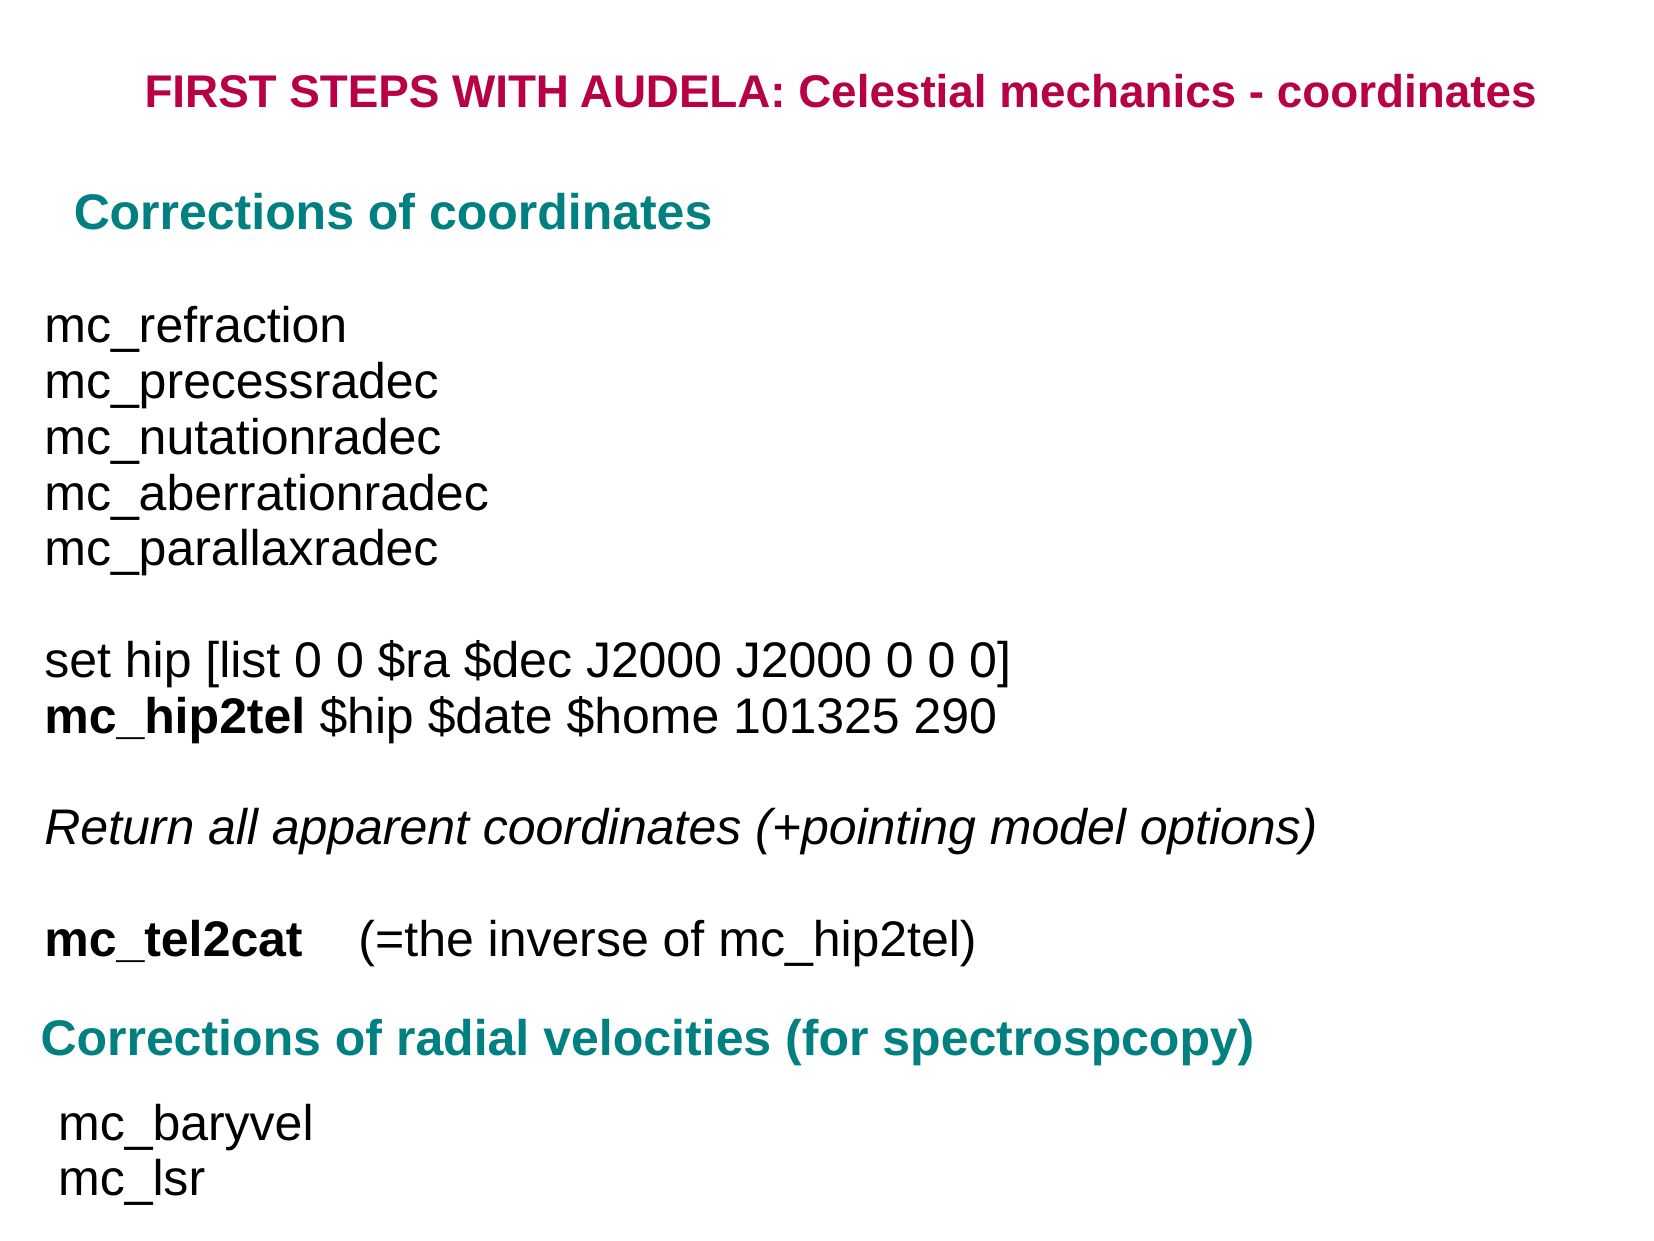

FIRST STEPS WITH AUDELA: Celestial mechanics - coordinates
Corrections of coordinates
mc_refraction
mc_precessradec
mc_nutationradec
mc_aberrationradec
mc_parallaxradec
set hip [list 0 0 $ra $dec J2000 J2000 0 0 0]
mc_hip2tel $hip $date $home 101325 290
Return all apparent coordinates (+pointing model options)
mc_tel2cat (=the inverse of mc_hip2tel)
Corrections of radial velocities (for spectrospcopy)
mc_baryvel
mc_lsr